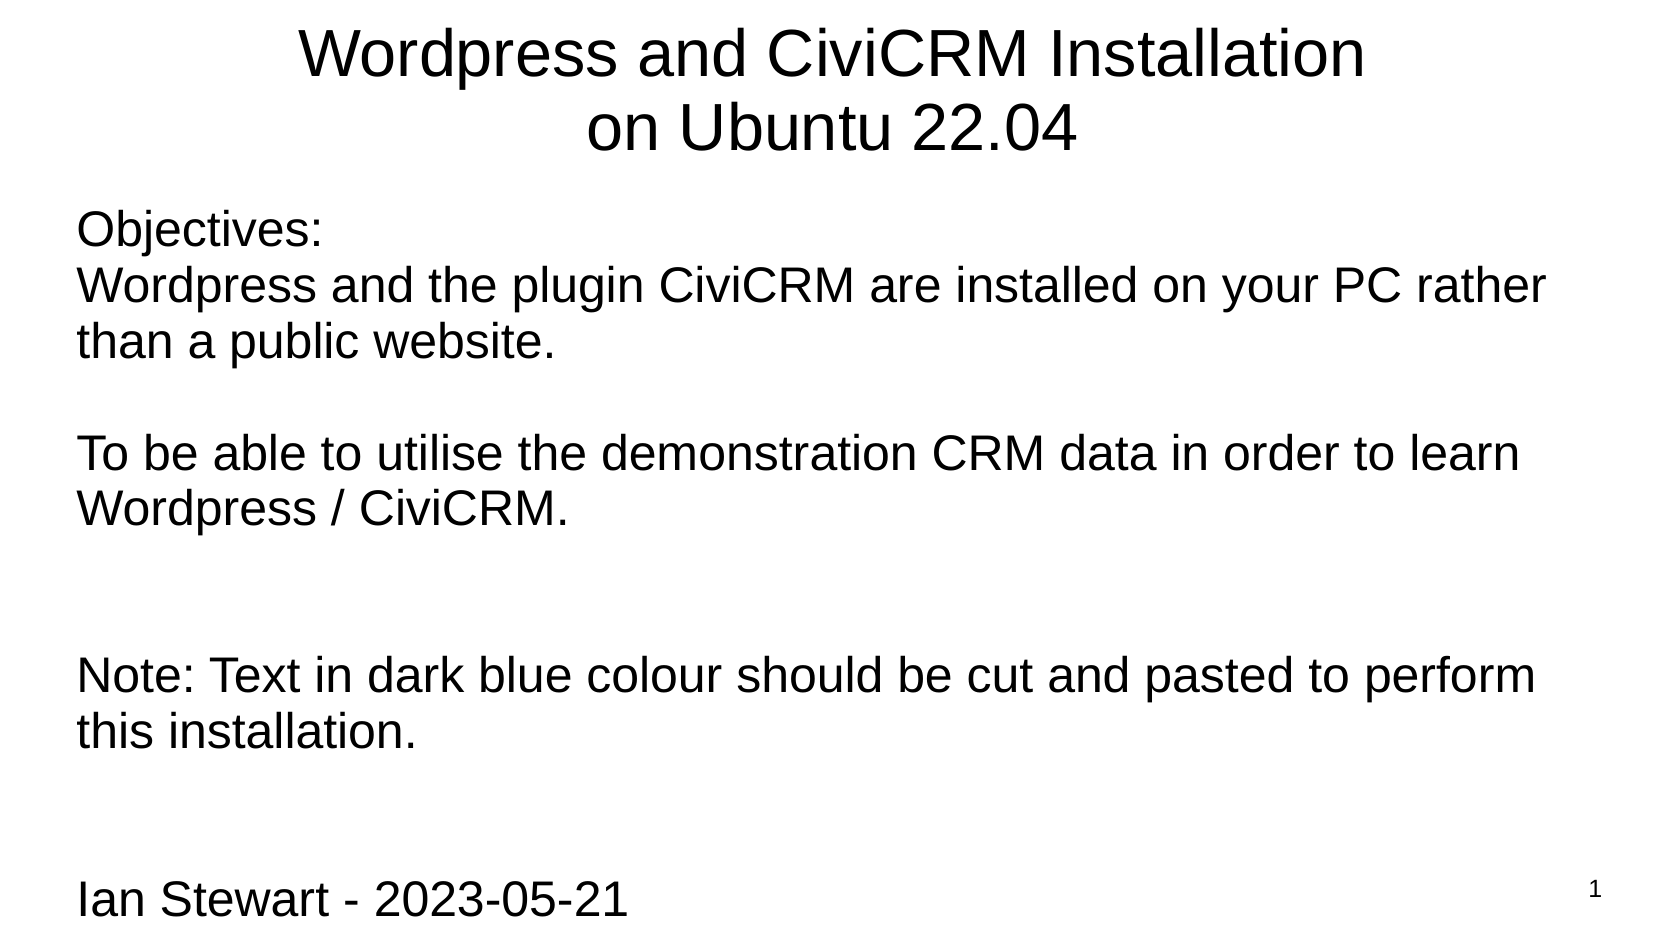

# Wordpress and CiviCRM Installation on Ubuntu 22.04
Objectives:
Wordpress and the plugin CiviCRM are installed on your PC rather than a public website.
To be able to utilise the demonstration CRM data in order to learn Wordpress / CiviCRM.
Note: Text in dark blue colour should be cut and pasted to perform this installation.
Ian Stewart - 2023-05-21